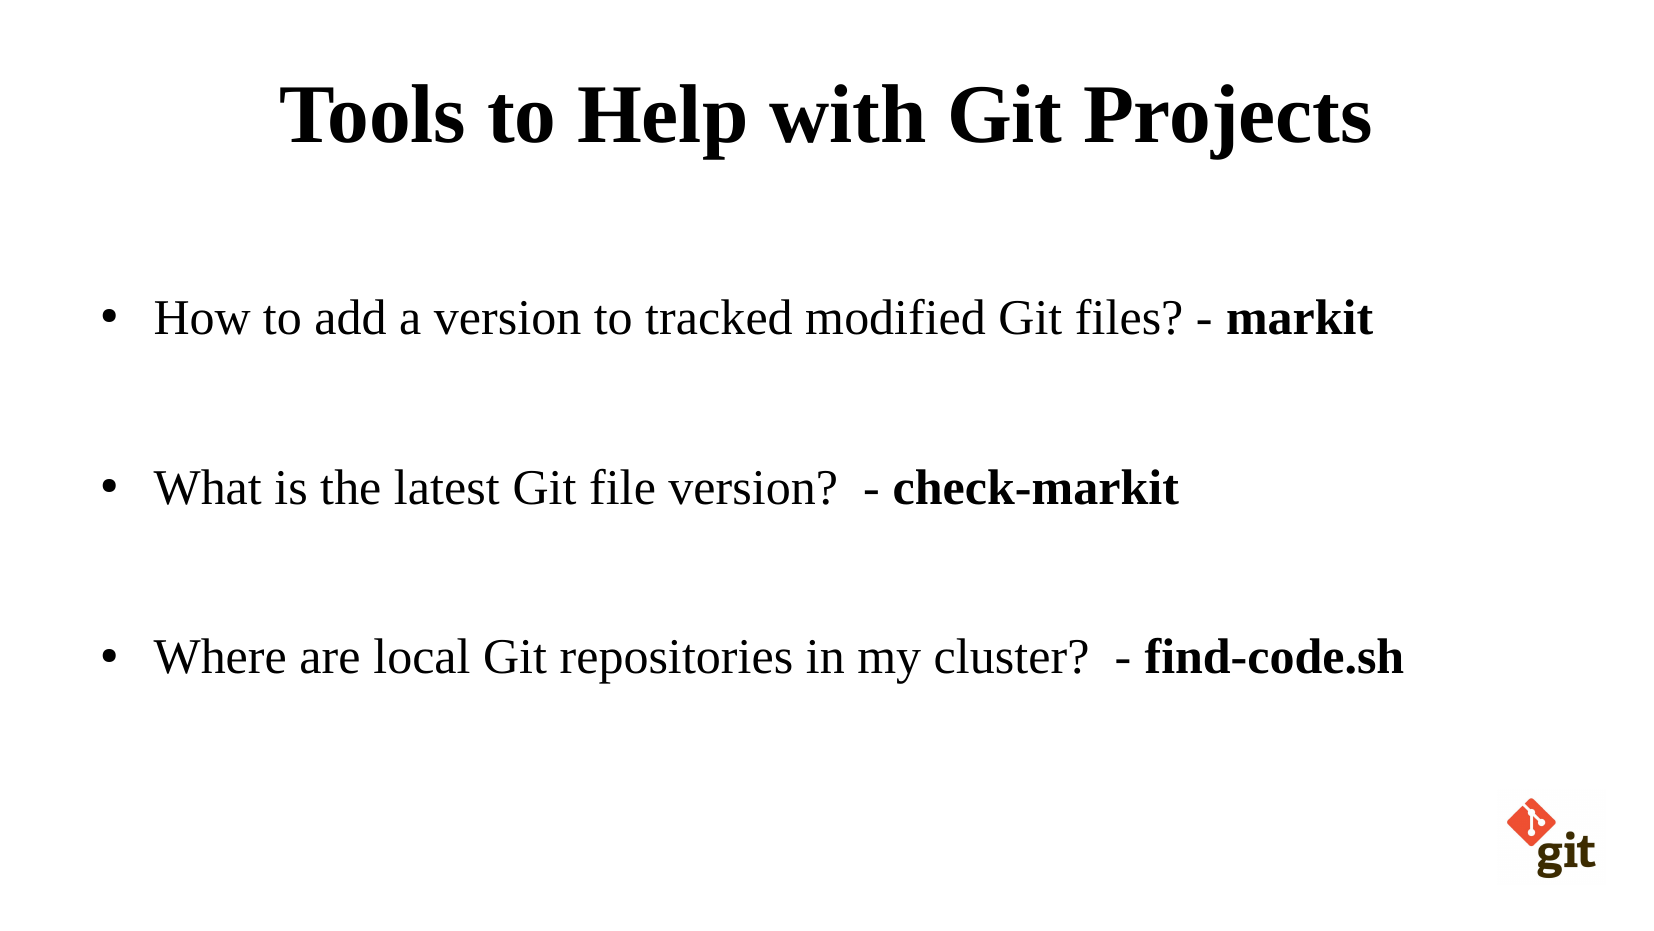

# Tools to Help with Git Projects
How to add a version to tracked modified Git files? - markit
What is the latest Git file version? - check-markit
Where are local Git repositories in my cluster? - find-code.sh